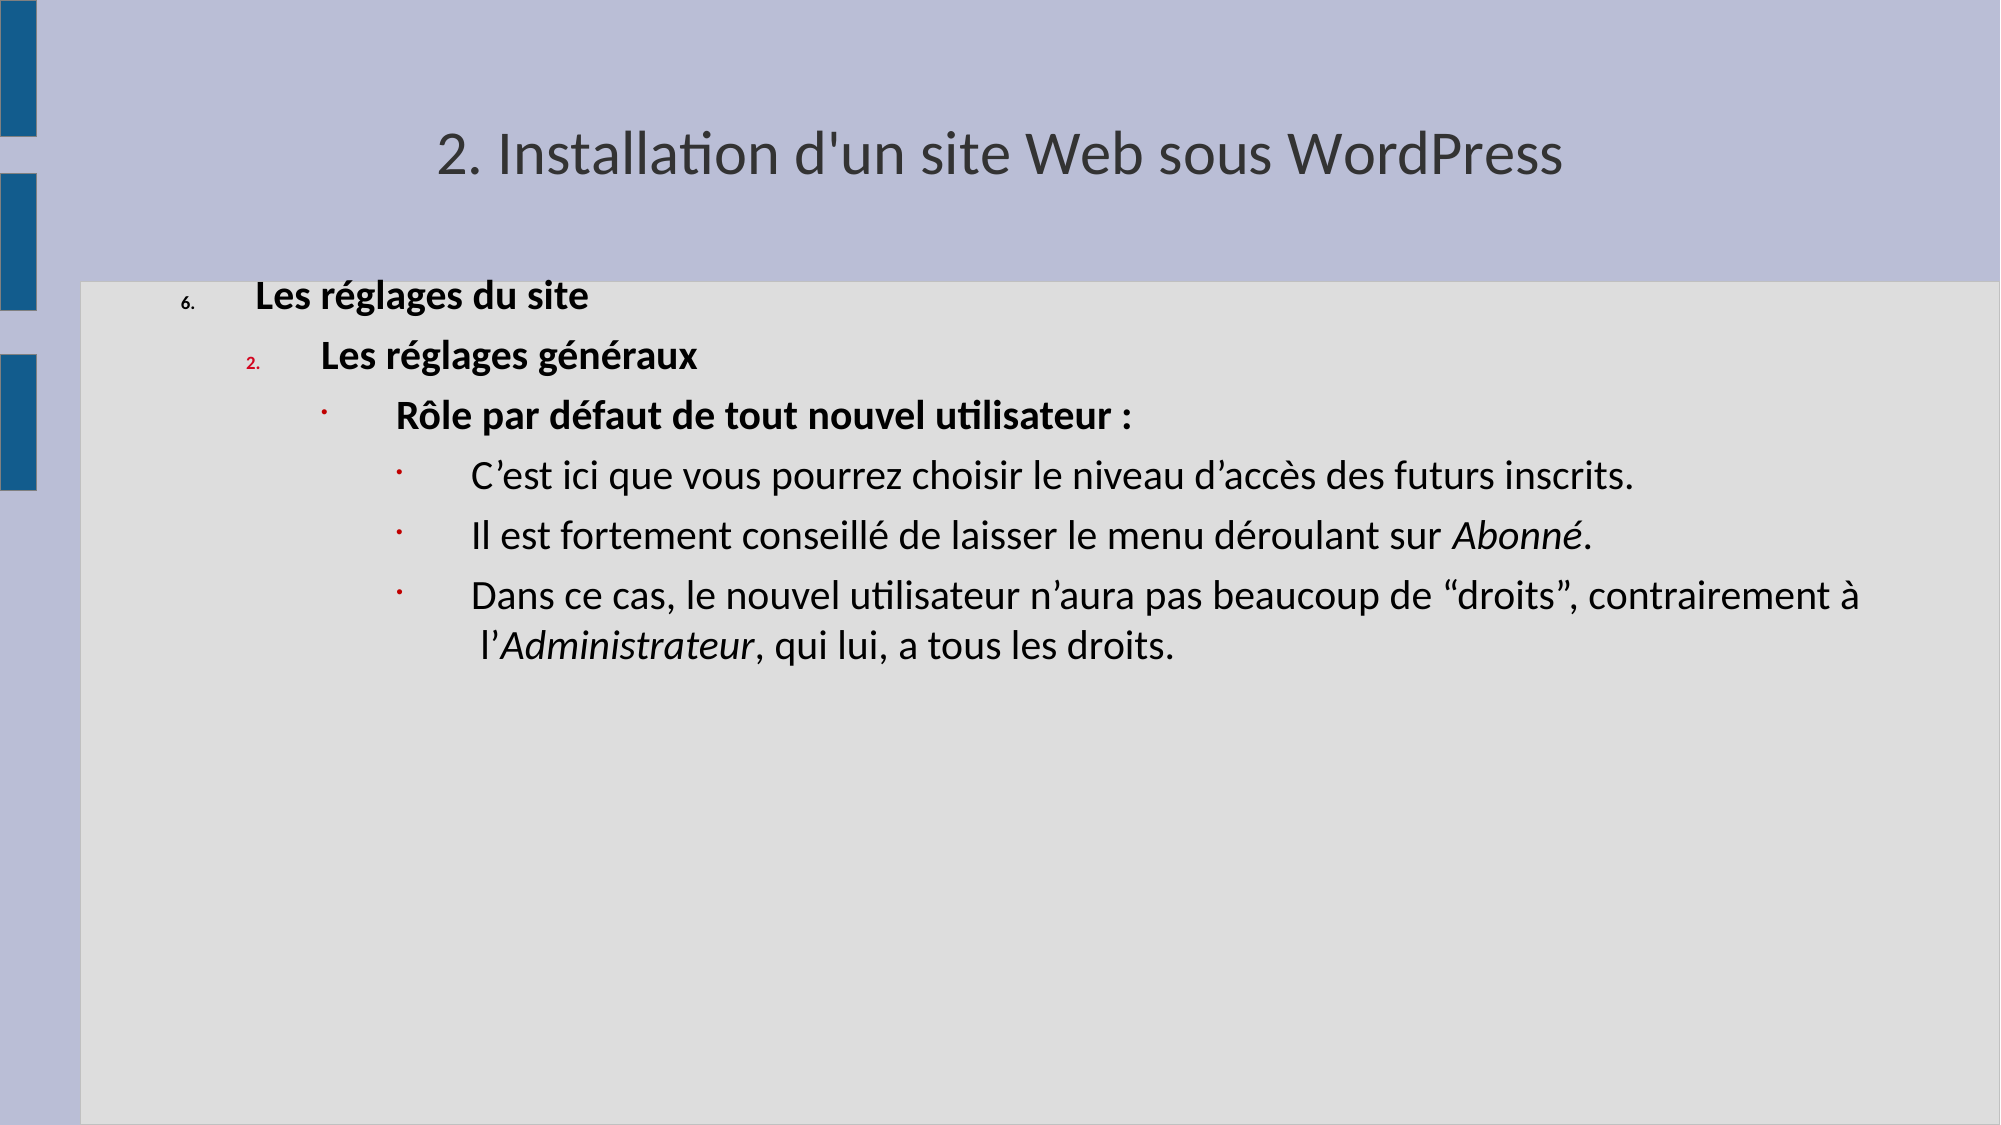

# 2. Installation d'un site Web sous WordPress
Les réglages du site
Les réglages généraux
Rôle par défaut de tout nouvel utilisateur :
C’est ici que vous pourrez choisir le niveau d’accès des futurs inscrits.
Il est fortement conseillé de laisser le menu déroulant sur Abonné.
Dans ce cas, le nouvel utilisateur n’aura pas beaucoup de “droits”, contrairement à l’Administrateur, qui lui, a tous les droits.